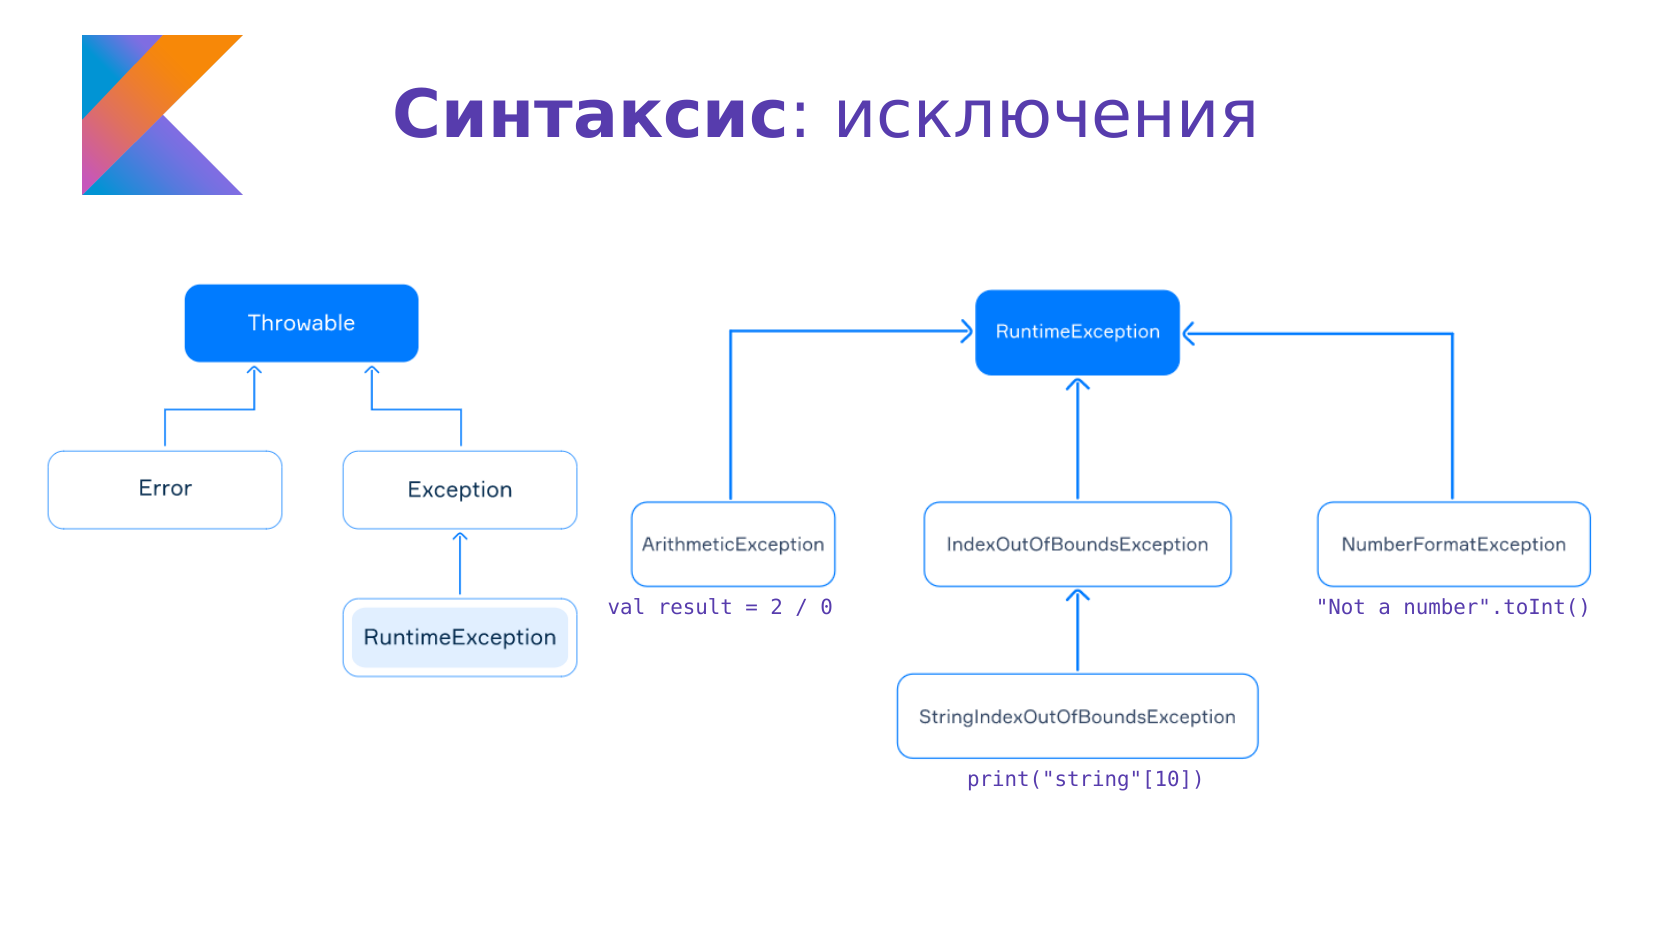

# Синтаксис: исключения
val result = 2 / 0
"Not a number".toInt()
print("string"[10])